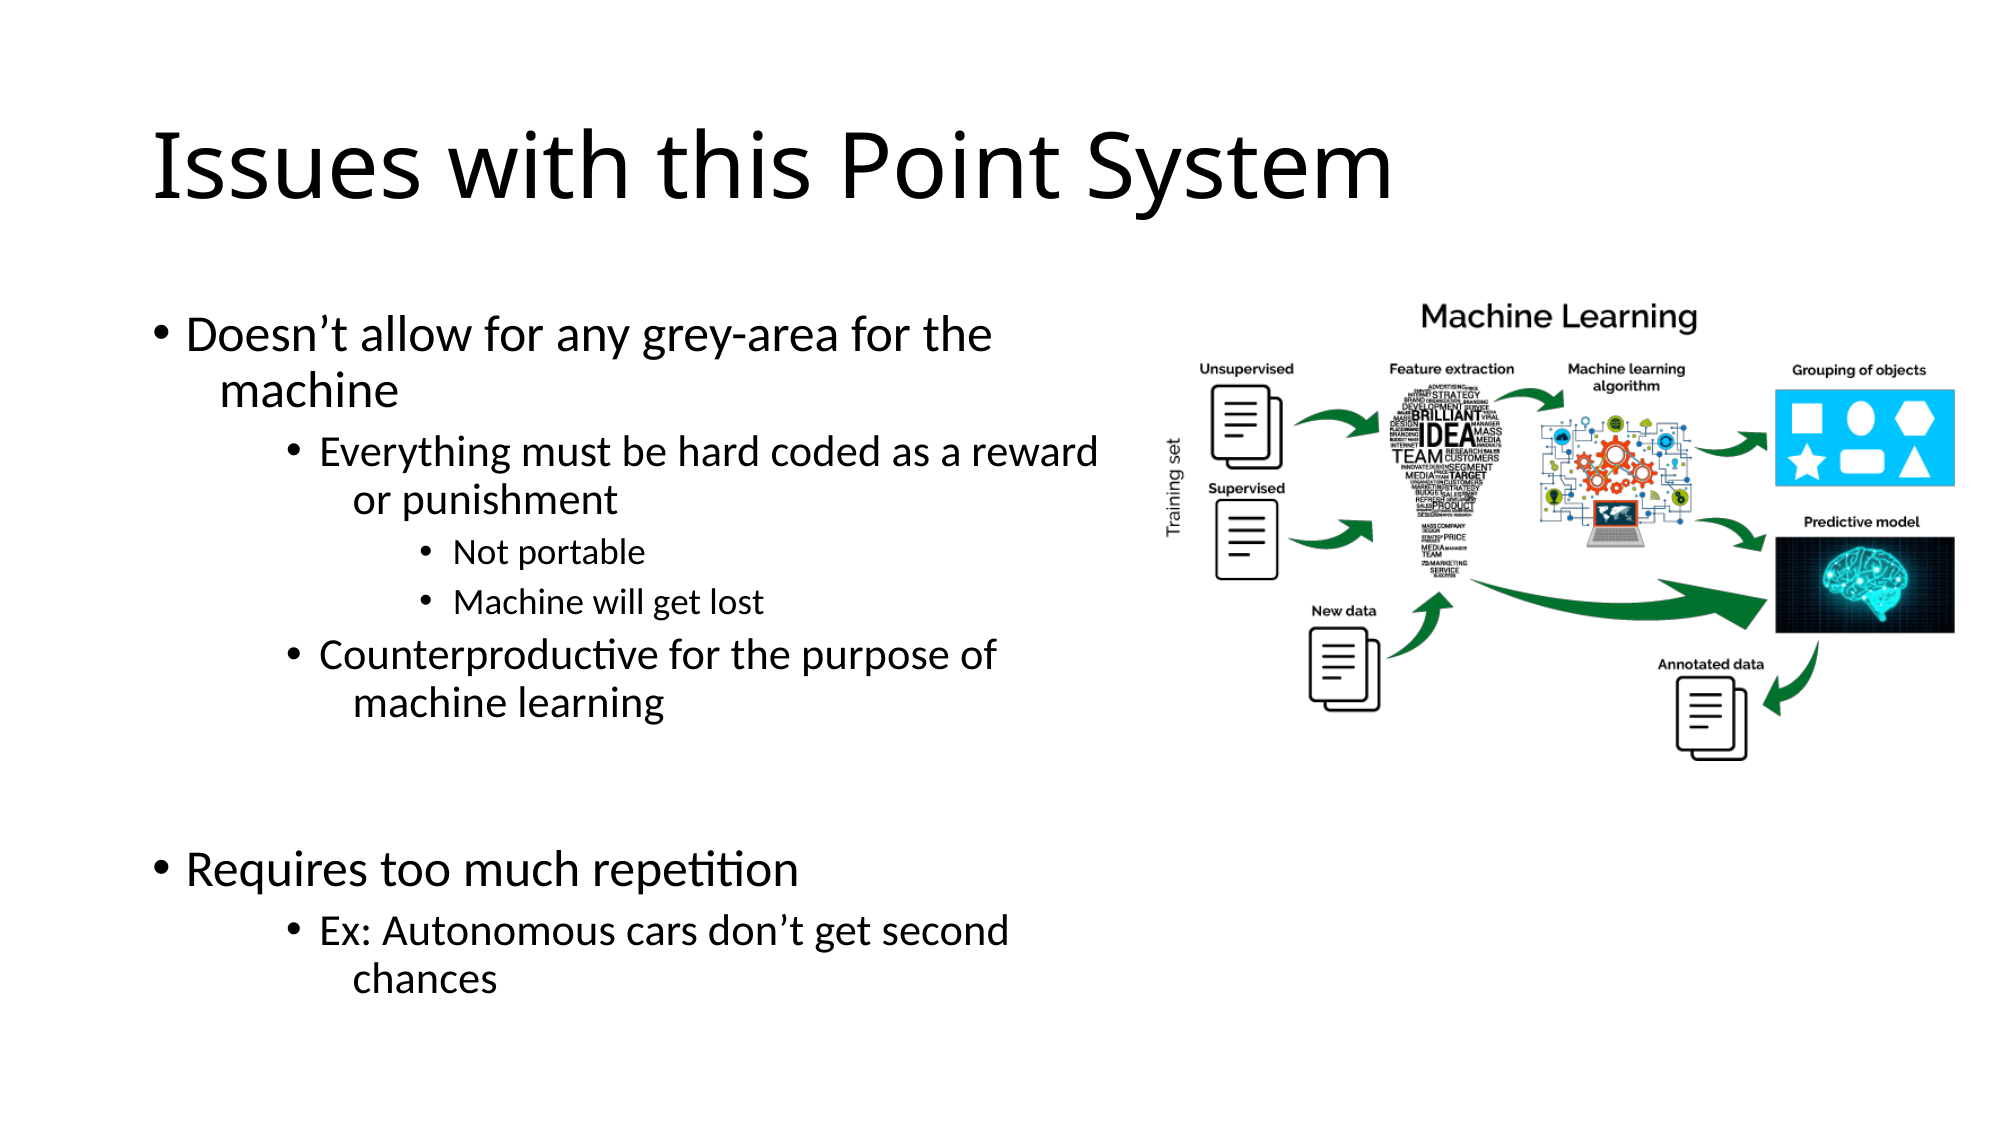

# Issues with this Point System
Doesn’t allow for any grey-area for the machine
Everything must be hard coded as a reward or punishment
Not portable
Machine will get lost
Counterproductive for the purpose of machine learning
Requires too much repetition
Ex: Autonomous cars don’t get second chances